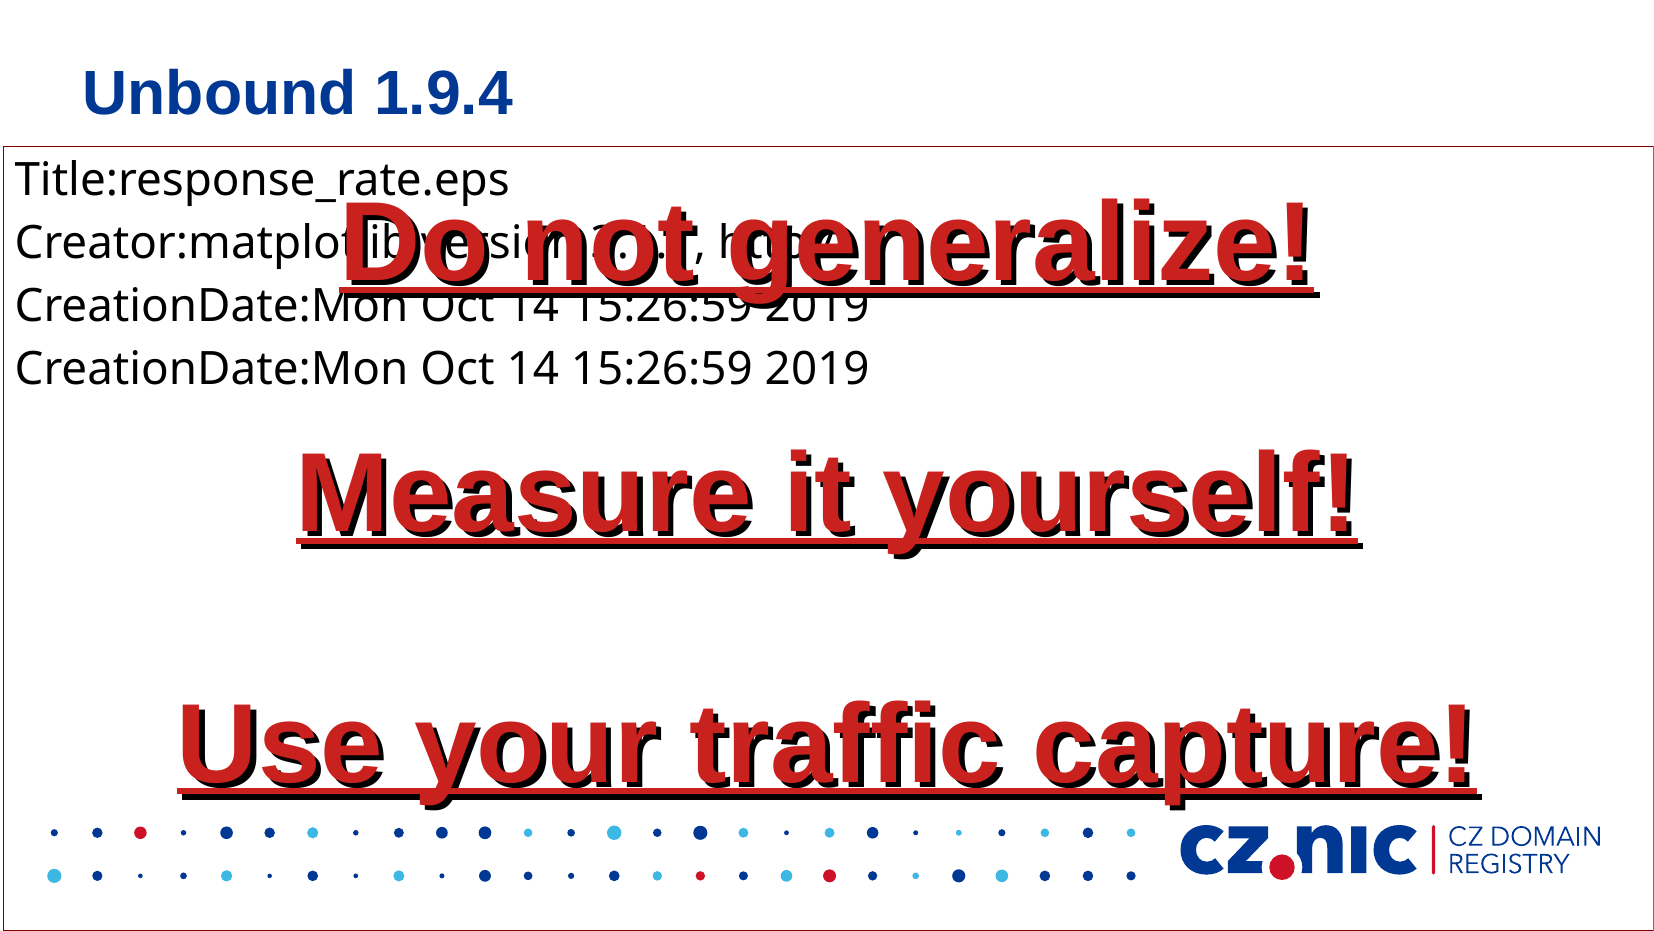

# Unbound 1.9.4
Do not generalize!
Measure it yourself!
Use your traffic capture!